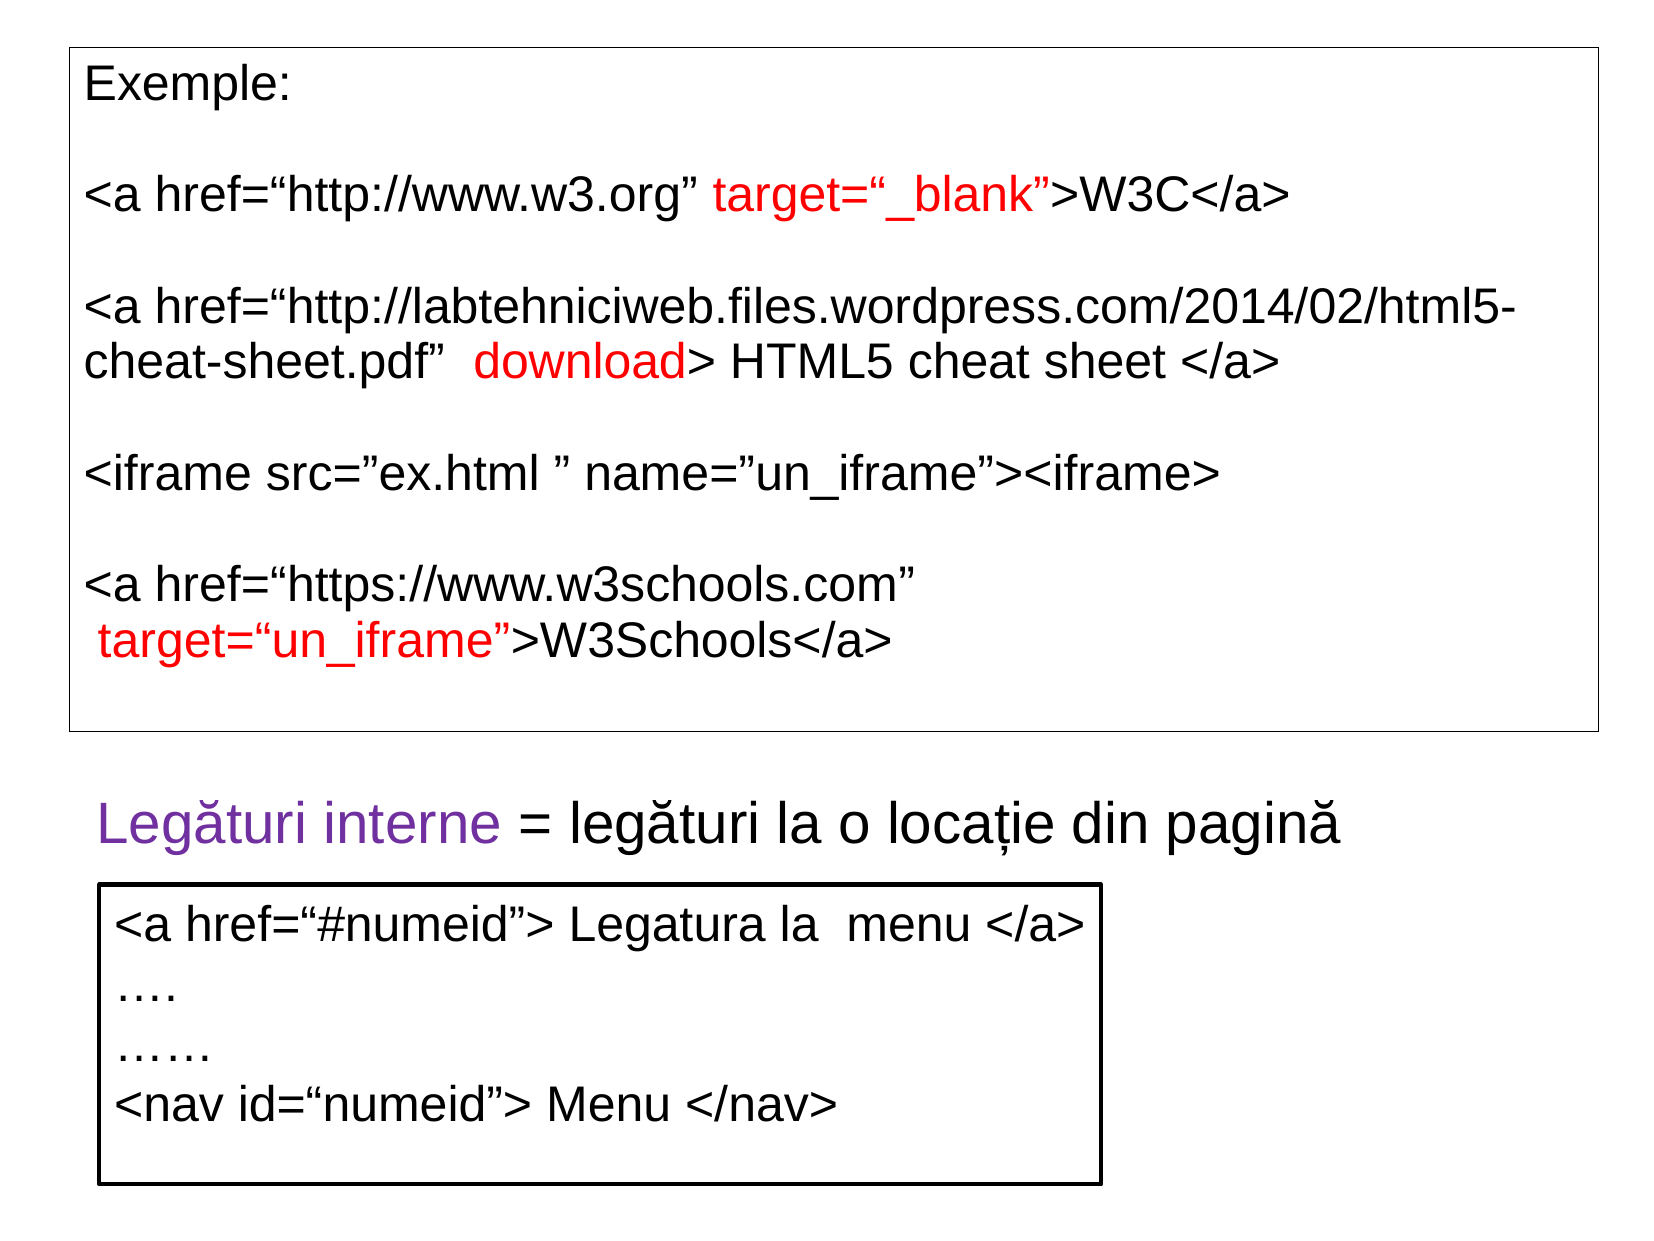

Exemple:
<a href=“http://www.w3.org” target=“_blank”>W3C</a>
<a href=“http://labtehniciweb.files.wordpress.com/2014/02/html5-cheat-sheet.pdf” download> HTML5 cheat sheet </a>
<iframe src=”ex.html ” name=”un_iframe”><iframe>
<a href=“https://www.w3schools.com”
 target=“un_iframe”>W3Schools</a>
Legături interne = legături la o locație din pagină
<a href=“#numeid”> Legatura la menu </a>
….
……
<nav id=“numeid”> Menu </nav>